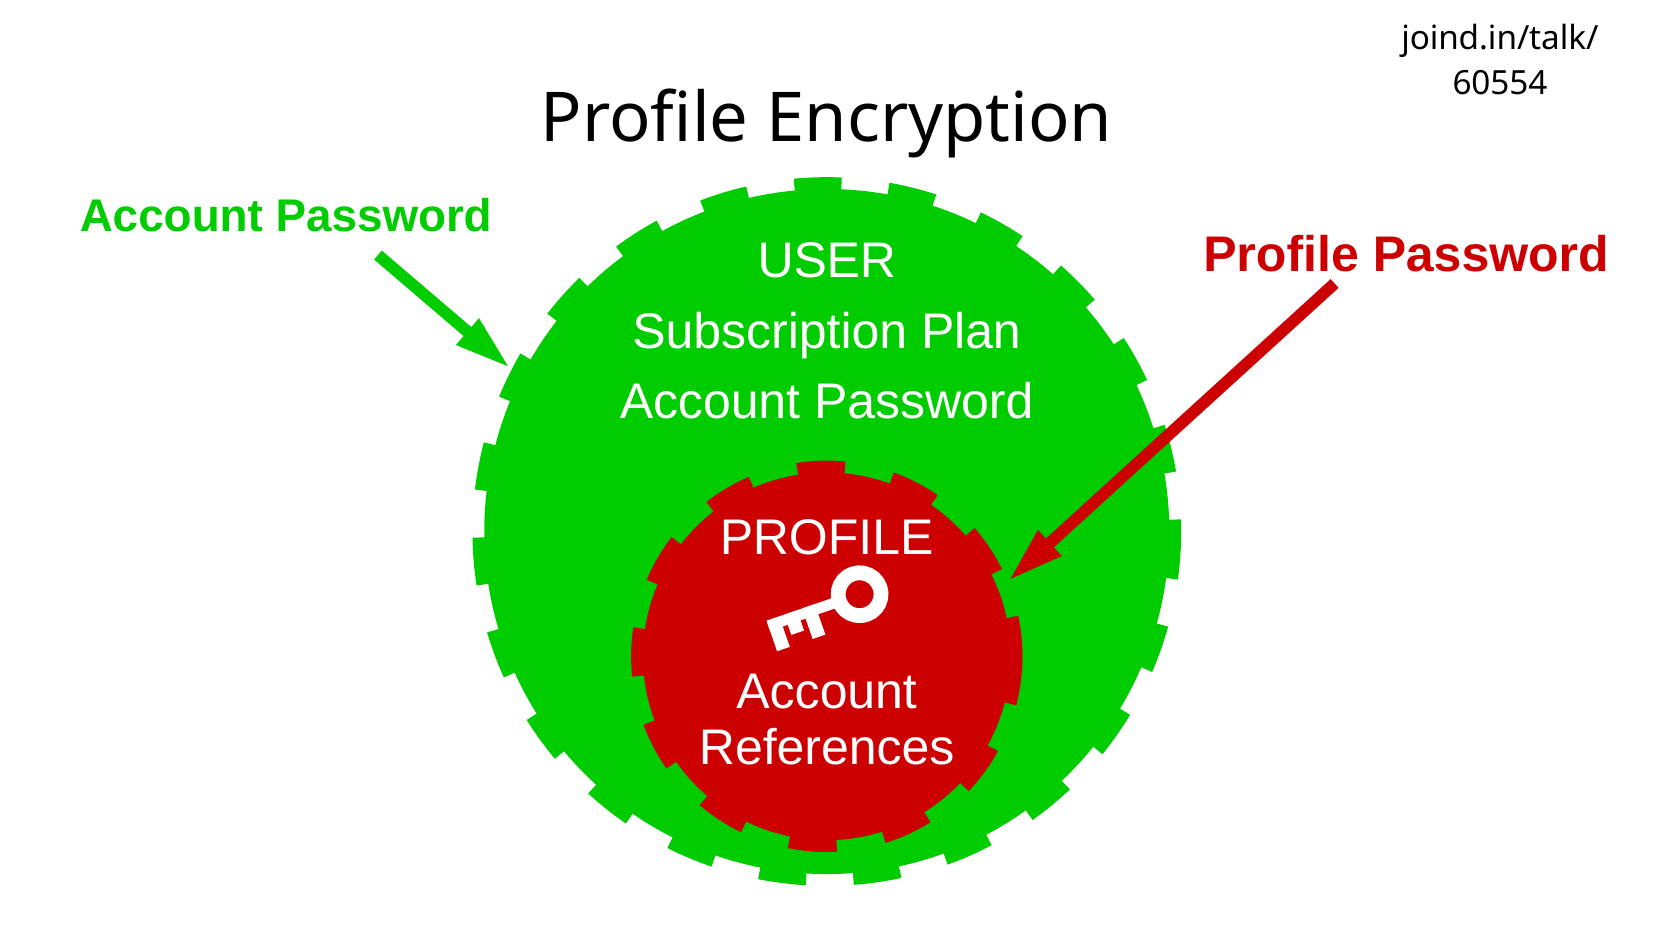

# Profile Encryption
Account Password
USER
Subscription Plan
Account Password
Profile Password
PROFILE
Account
References